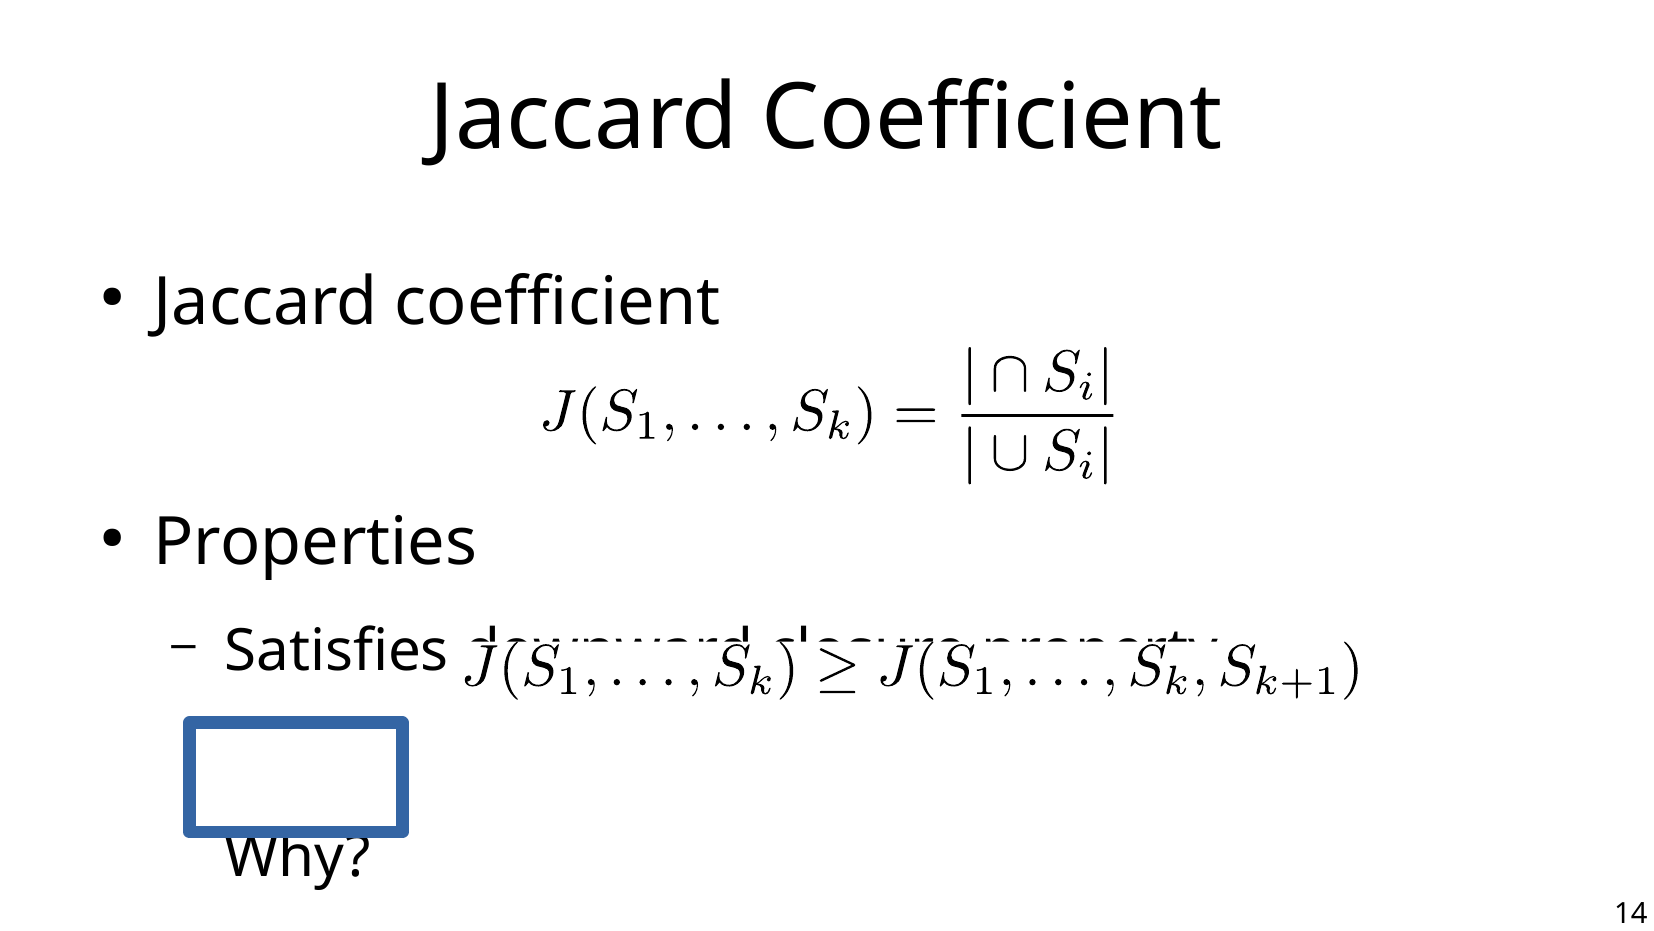

# Jaccard Coefficient
Jaccard coefficient
Properties
Satisfies downward closure property
Why?
14